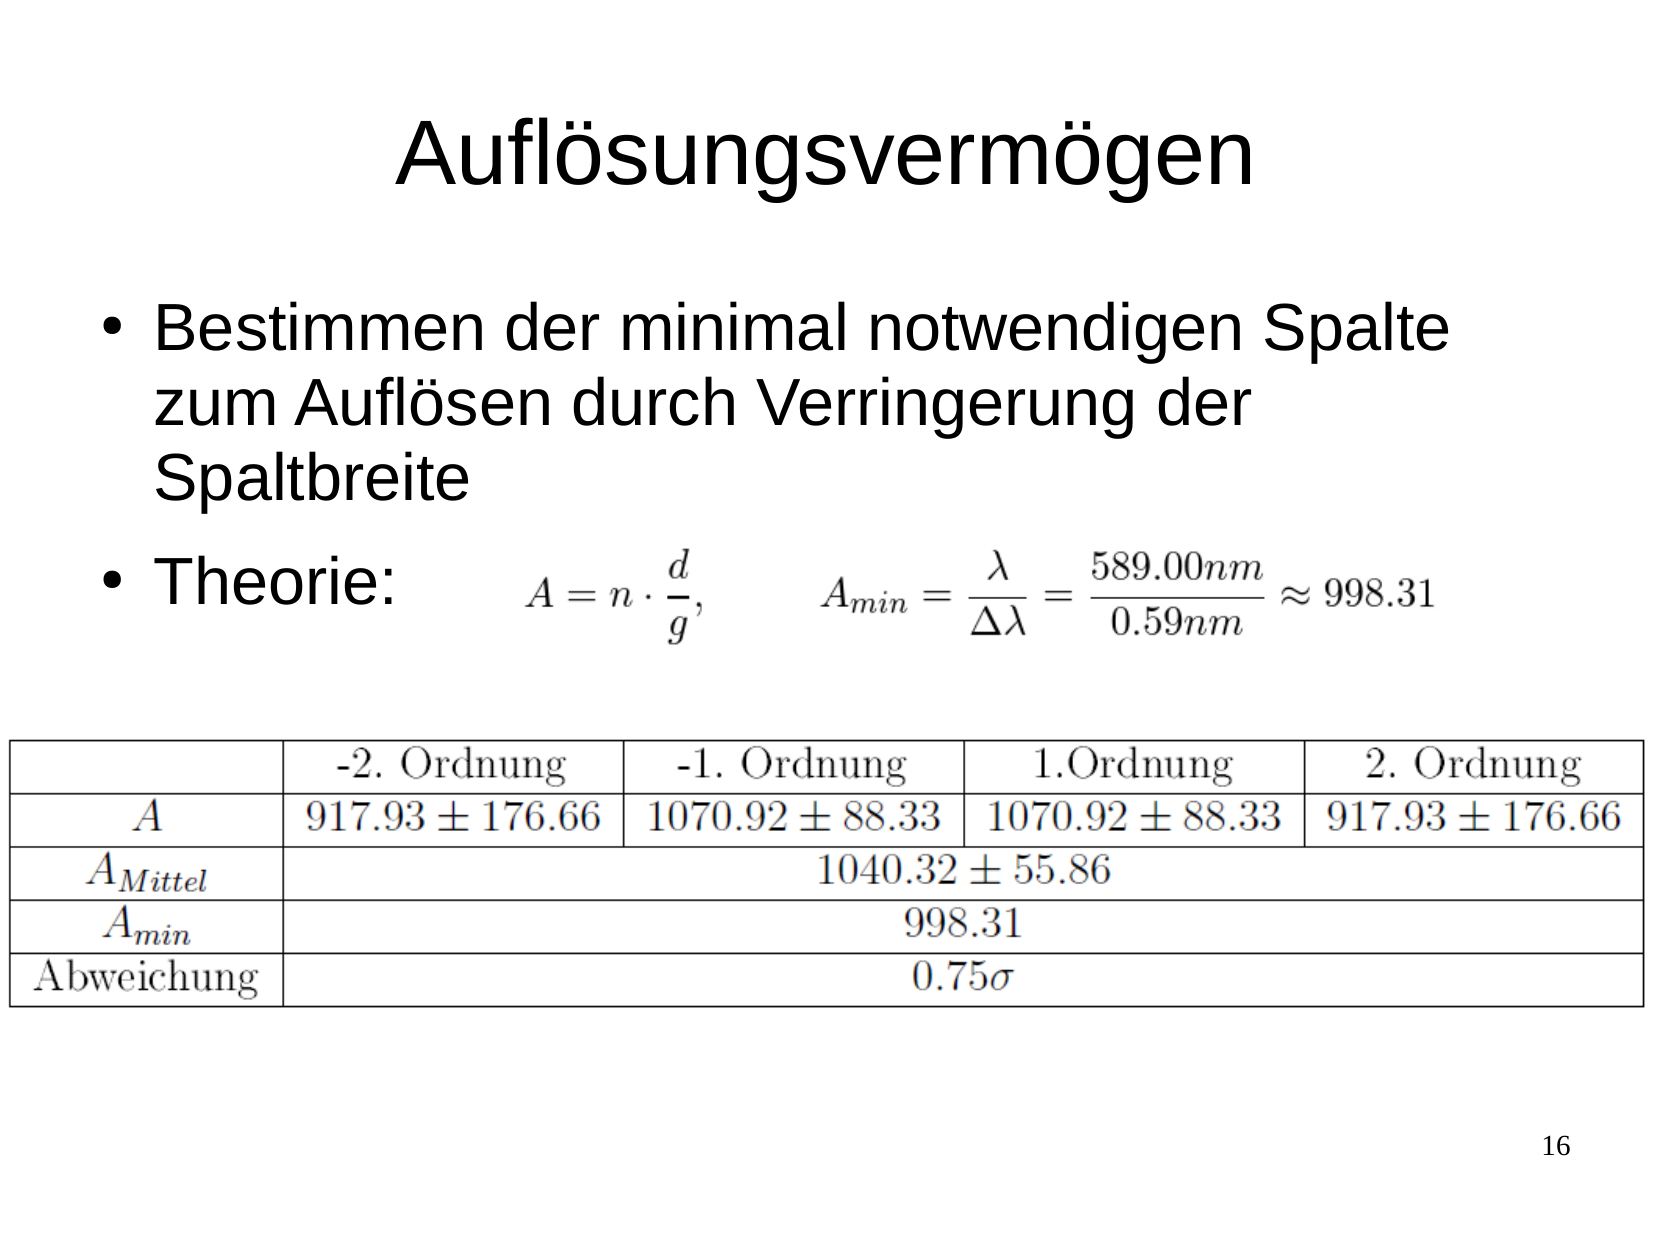

# Auflösungsvermögen
Bestimmen der minimal notwendigen Spalte zum Auflösen durch Verringerung der Spaltbreite
Theorie:
Tabelle Werte
16